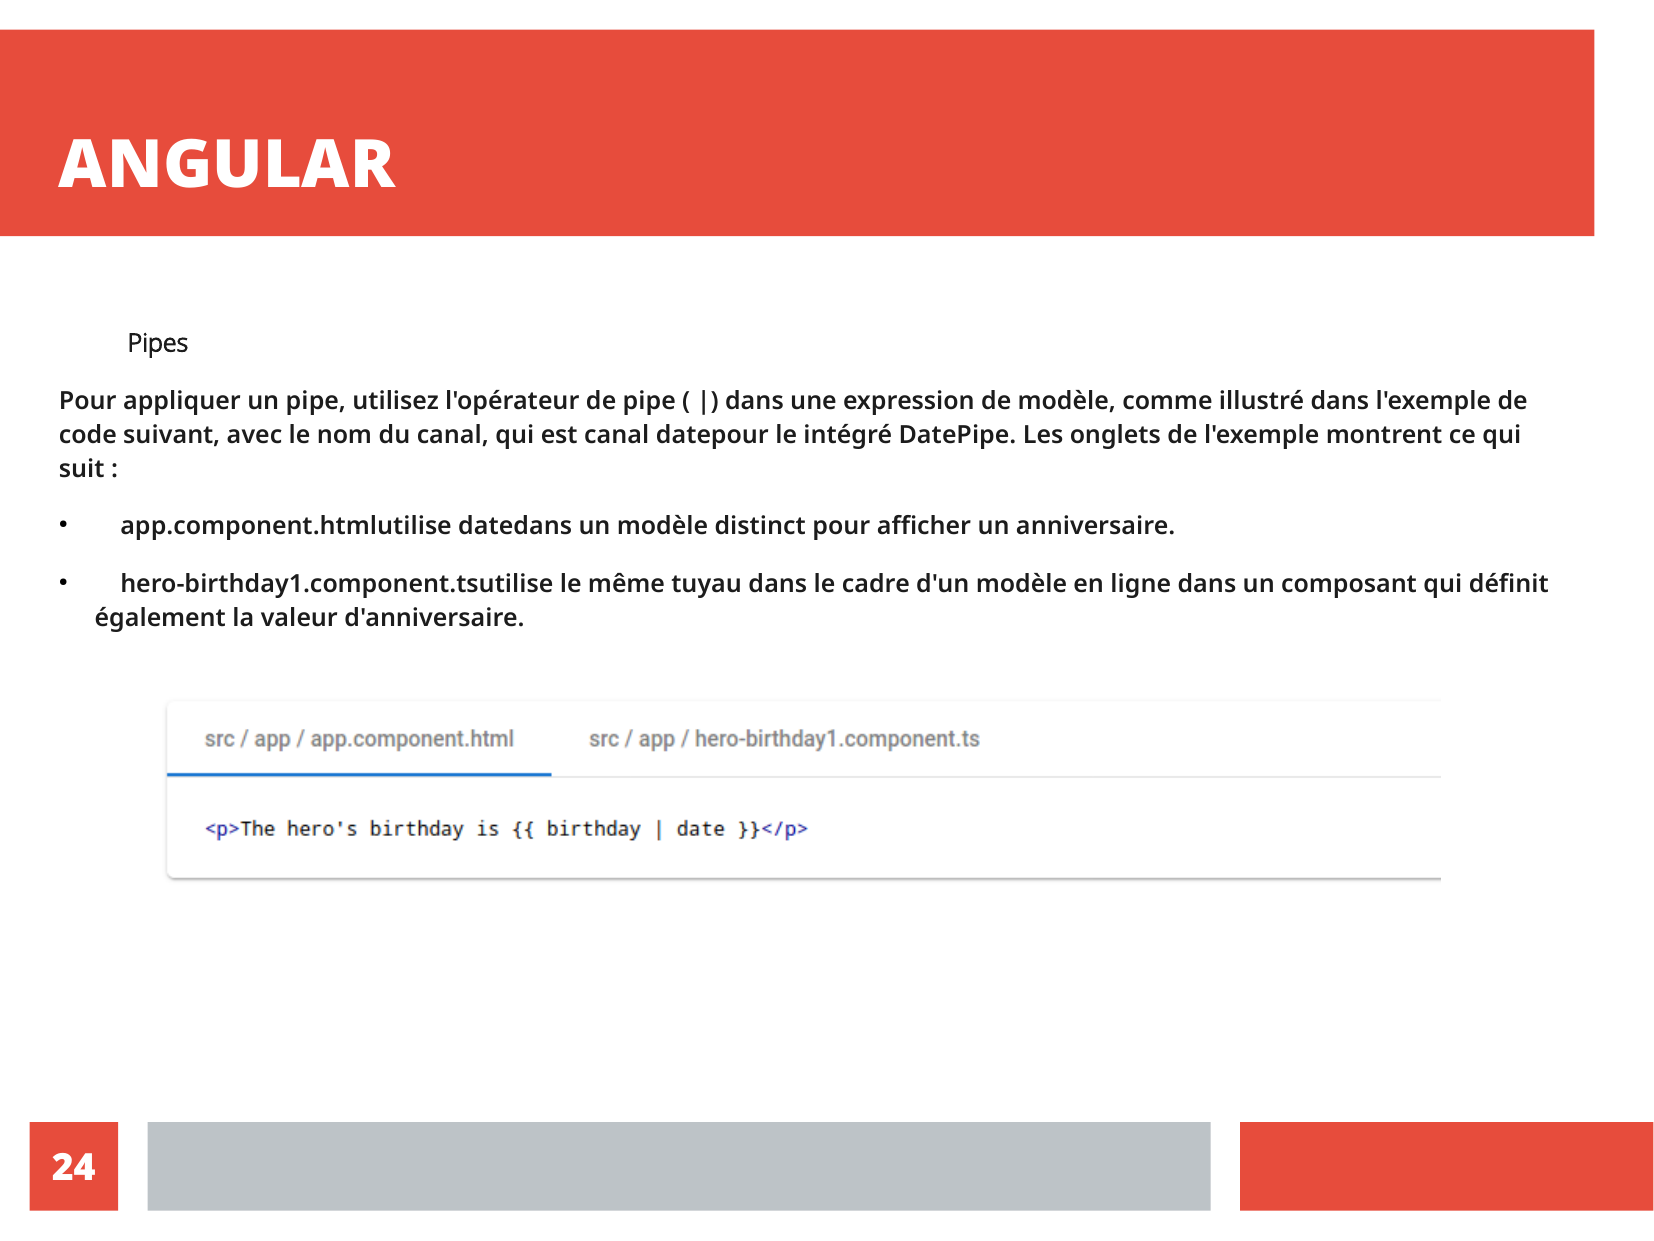

# ANGULAR
Pipes
Pour appliquer un pipe, utilisez l'opérateur de pipe ( |) dans une expression de modèle, comme illustré dans l'exemple de code suivant, avec le nom du canal, qui est canal datepour le intégré DatePipe. Les onglets de l'exemple montrent ce qui suit :
 app.component.htmlutilise datedans un modèle distinct pour afficher un anniversaire.
 hero-birthday1.component.tsutilise le même tuyau dans le cadre d'un modèle en ligne dans un composant qui définit également la valeur d'anniversaire.
24